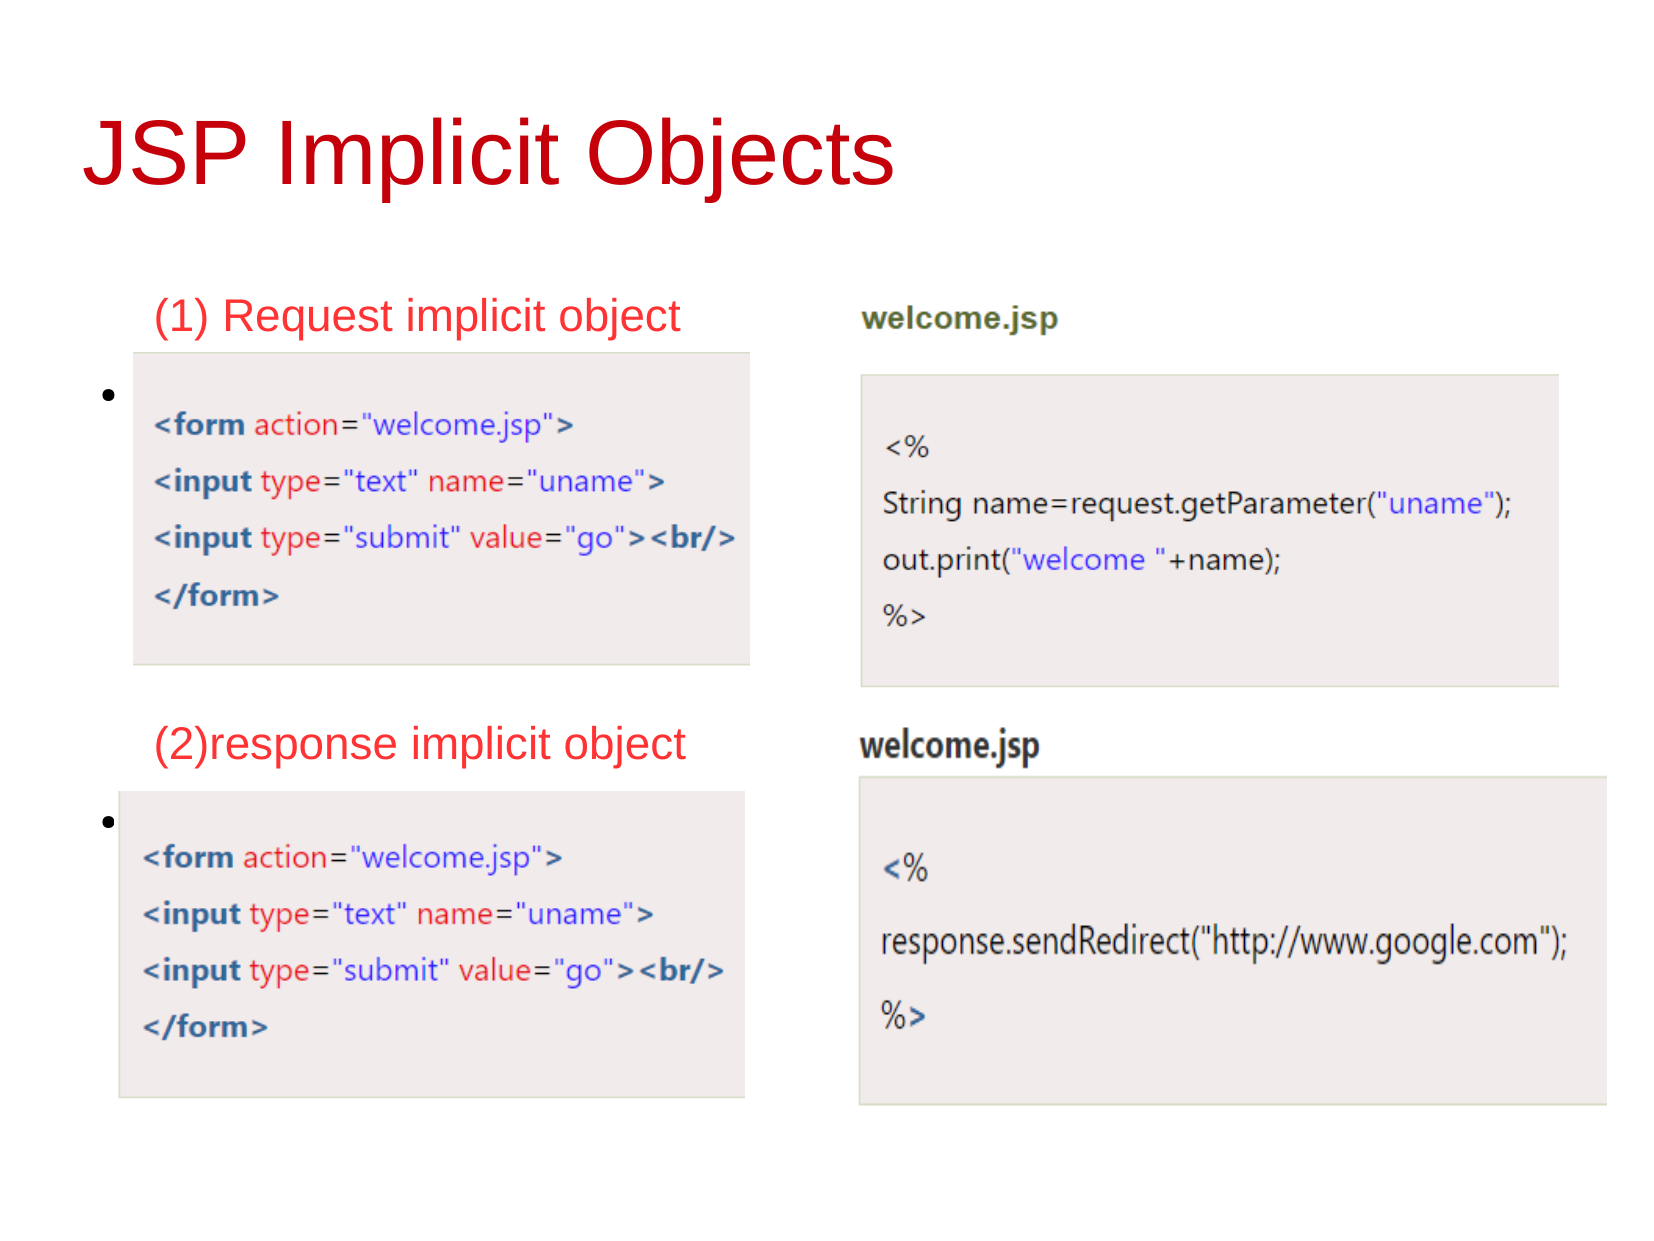

# JSP Implicit Objects
(1) Request implicit object
(2)response implicit object